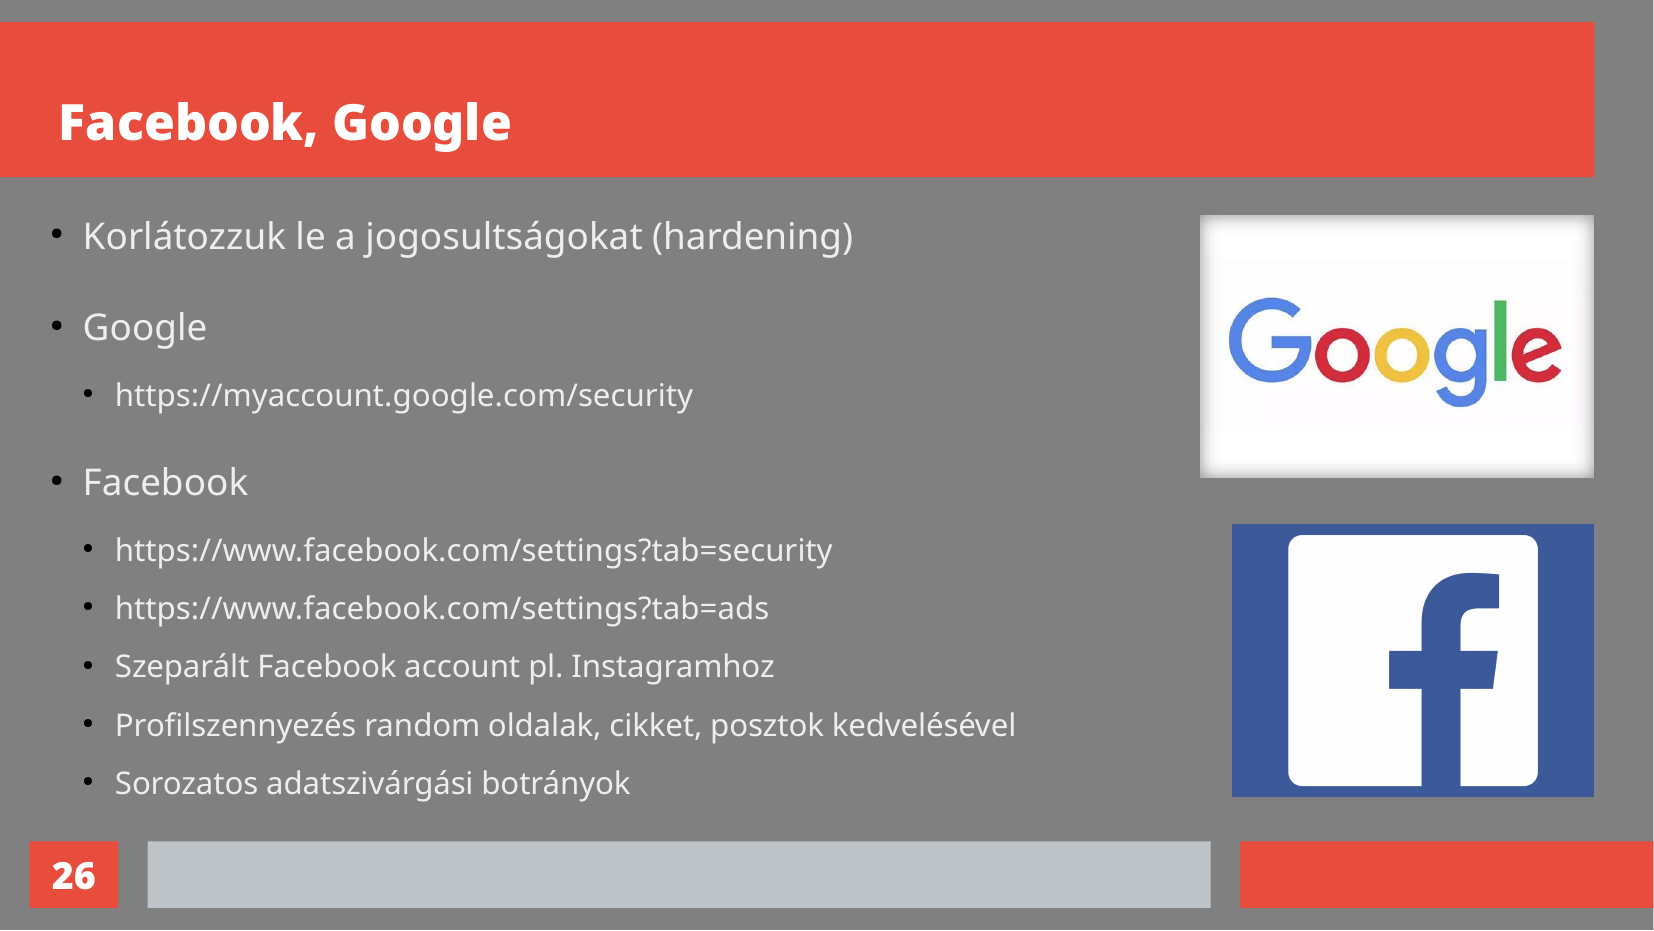

# Facebook, Google
Korlátozzuk le a jogosultságokat (hardening)
Google
https://myaccount.google.com/security
Facebook
https://www.facebook.com/settings?tab=security
https://www.facebook.com/settings?tab=ads
Szeparált Facebook account pl. Instagramhoz
Profilszennyezés random oldalak, cikket, posztok kedvelésével
Sorozatos adatszivárgási botrányok
26